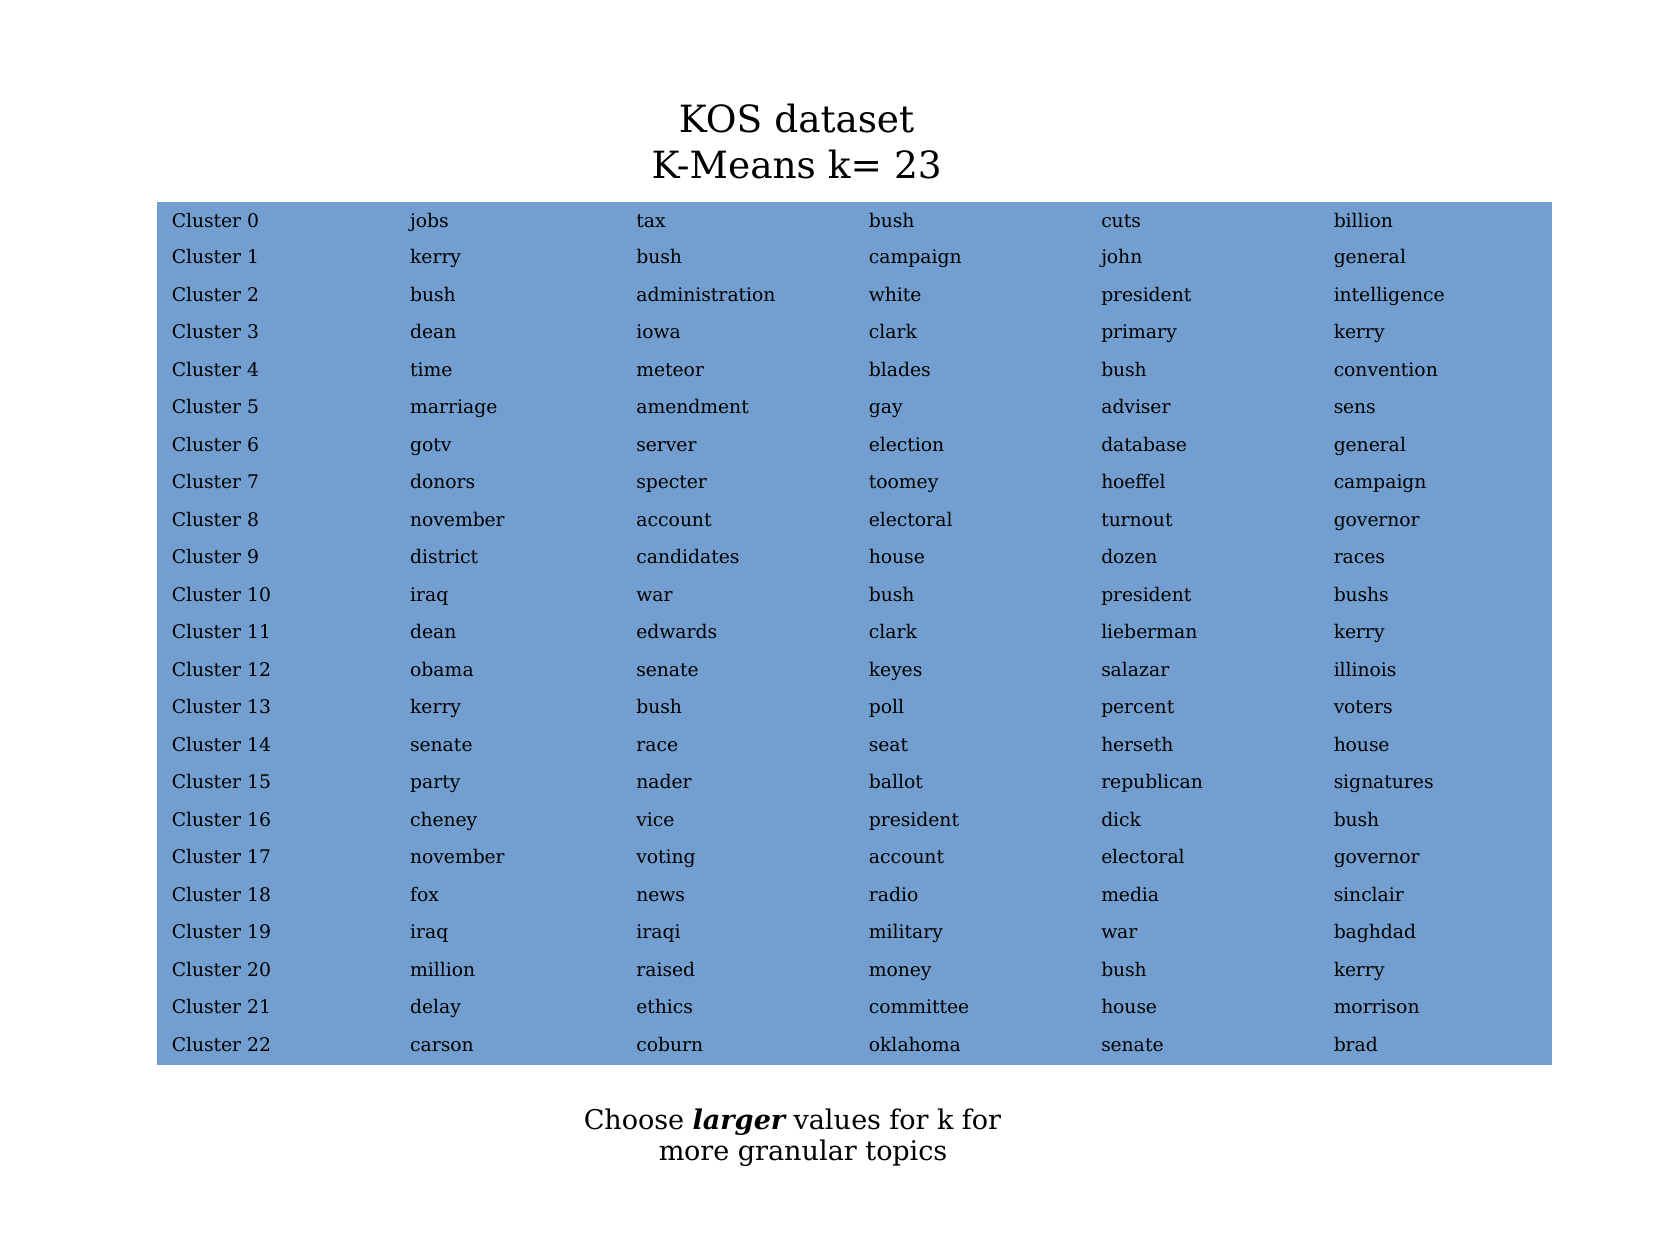

KOS dataset
K-Means k= 23
| Cluster 0 | jobs | tax | bush | cuts | billion |
| --- | --- | --- | --- | --- | --- |
| Cluster 1 | kerry | bush | campaign | john | general |
| Cluster 2 | bush | administration | white | president | intelligence |
| Cluster 3 | dean | iowa | clark | primary | kerry |
| Cluster 4 | time | meteor | blades | bush | convention |
| Cluster 5 | marriage | amendment | gay | adviser | sens |
| Cluster 6 | gotv | server | election | database | general |
| Cluster 7 | donors | specter | toomey | hoeffel | campaign |
| Cluster 8 | november | account | electoral | turnout | governor |
| Cluster 9 | district | candidates | house | dozen | races |
| Cluster 10 | iraq | war | bush | president | bushs |
| Cluster 11 | dean | edwards | clark | lieberman | kerry |
| Cluster 12 | obama | senate | keyes | salazar | illinois |
| Cluster 13 | kerry | bush | poll | percent | voters |
| Cluster 14 | senate | race | seat | herseth | house |
| Cluster 15 | party | nader | ballot | republican | signatures |
| Cluster 16 | cheney | vice | president | dick | bush |
| Cluster 17 | november | voting | account | electoral | governor |
| Cluster 18 | fox | news | radio | media | sinclair |
| Cluster 19 | iraq | iraqi | military | war | baghdad |
| Cluster 20 | million | raised | money | bush | kerry |
| Cluster 21 | delay | ethics | committee | house | morrison |
| Cluster 22 | carson | coburn | oklahoma | senate | brad |
Choose larger values for k for
	more granular topics